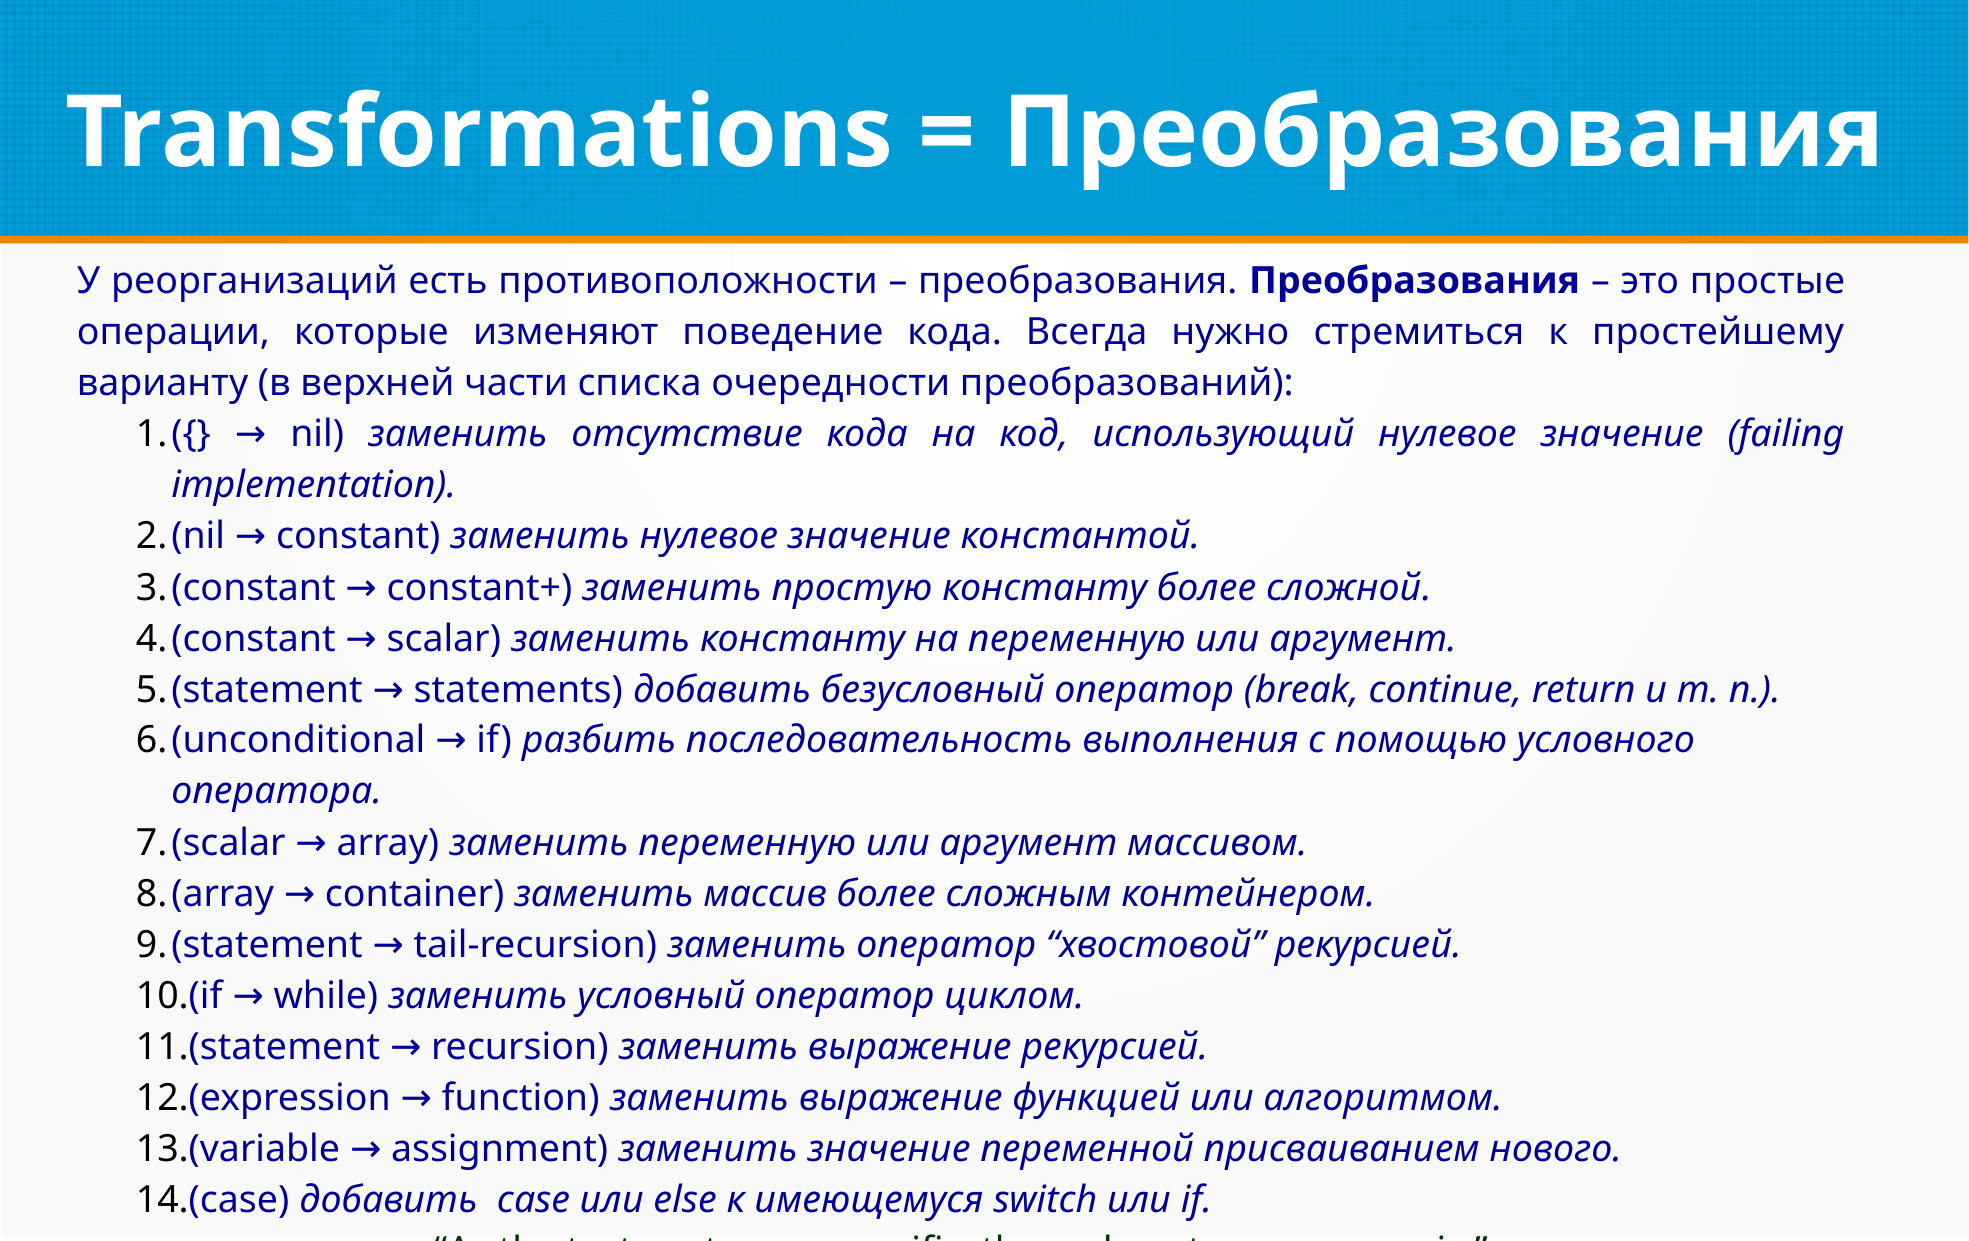

Transformations = Преобразования
У реорганизаций есть противоположности – преобразования. Преобразования – это простые операции, которые изменяют поведение кода. Всегда нужно стремиться к простейшему варианту (в верхней части списка очередности преобразований):
({} → nil) заменить отсутствие кода на код, использующий нулевое значение (failing implementation).
(nil → constant) заменить нулевое значение константой.
(constant → constant+) заменить простую константу более сложной.
(constant → scalar) заменить константу на переменную или аргумент.
(statement → statements) добавить безусловный оператор (break, continue, return и т. п.).
(unconditional → if) разбить последовательность выполнения с помощью условного оператора.
(scalar → array) заменить переменную или аргумент массивом.
(array → container) заменить массив более сложным контейнером.
(statement → tail-recursion) заменить оператор “хвостовой” рекурсией.
(if → while) заменить условный оператор циклом.
(statement → recursion) заменить выражение рекурсией.
(expression → function) заменить выражение функцией или алгоритмом.
(variable → assignment) заменить значение переменной присваиванием нового.
(case) добавить case или else к имеющемуся switch или if.
“As the tests get more specific, the code gets more generic.”
<https://blog.cleancoder.com/uncle-bob/2013/05/27/TheTransformationPriorityPremise.html>